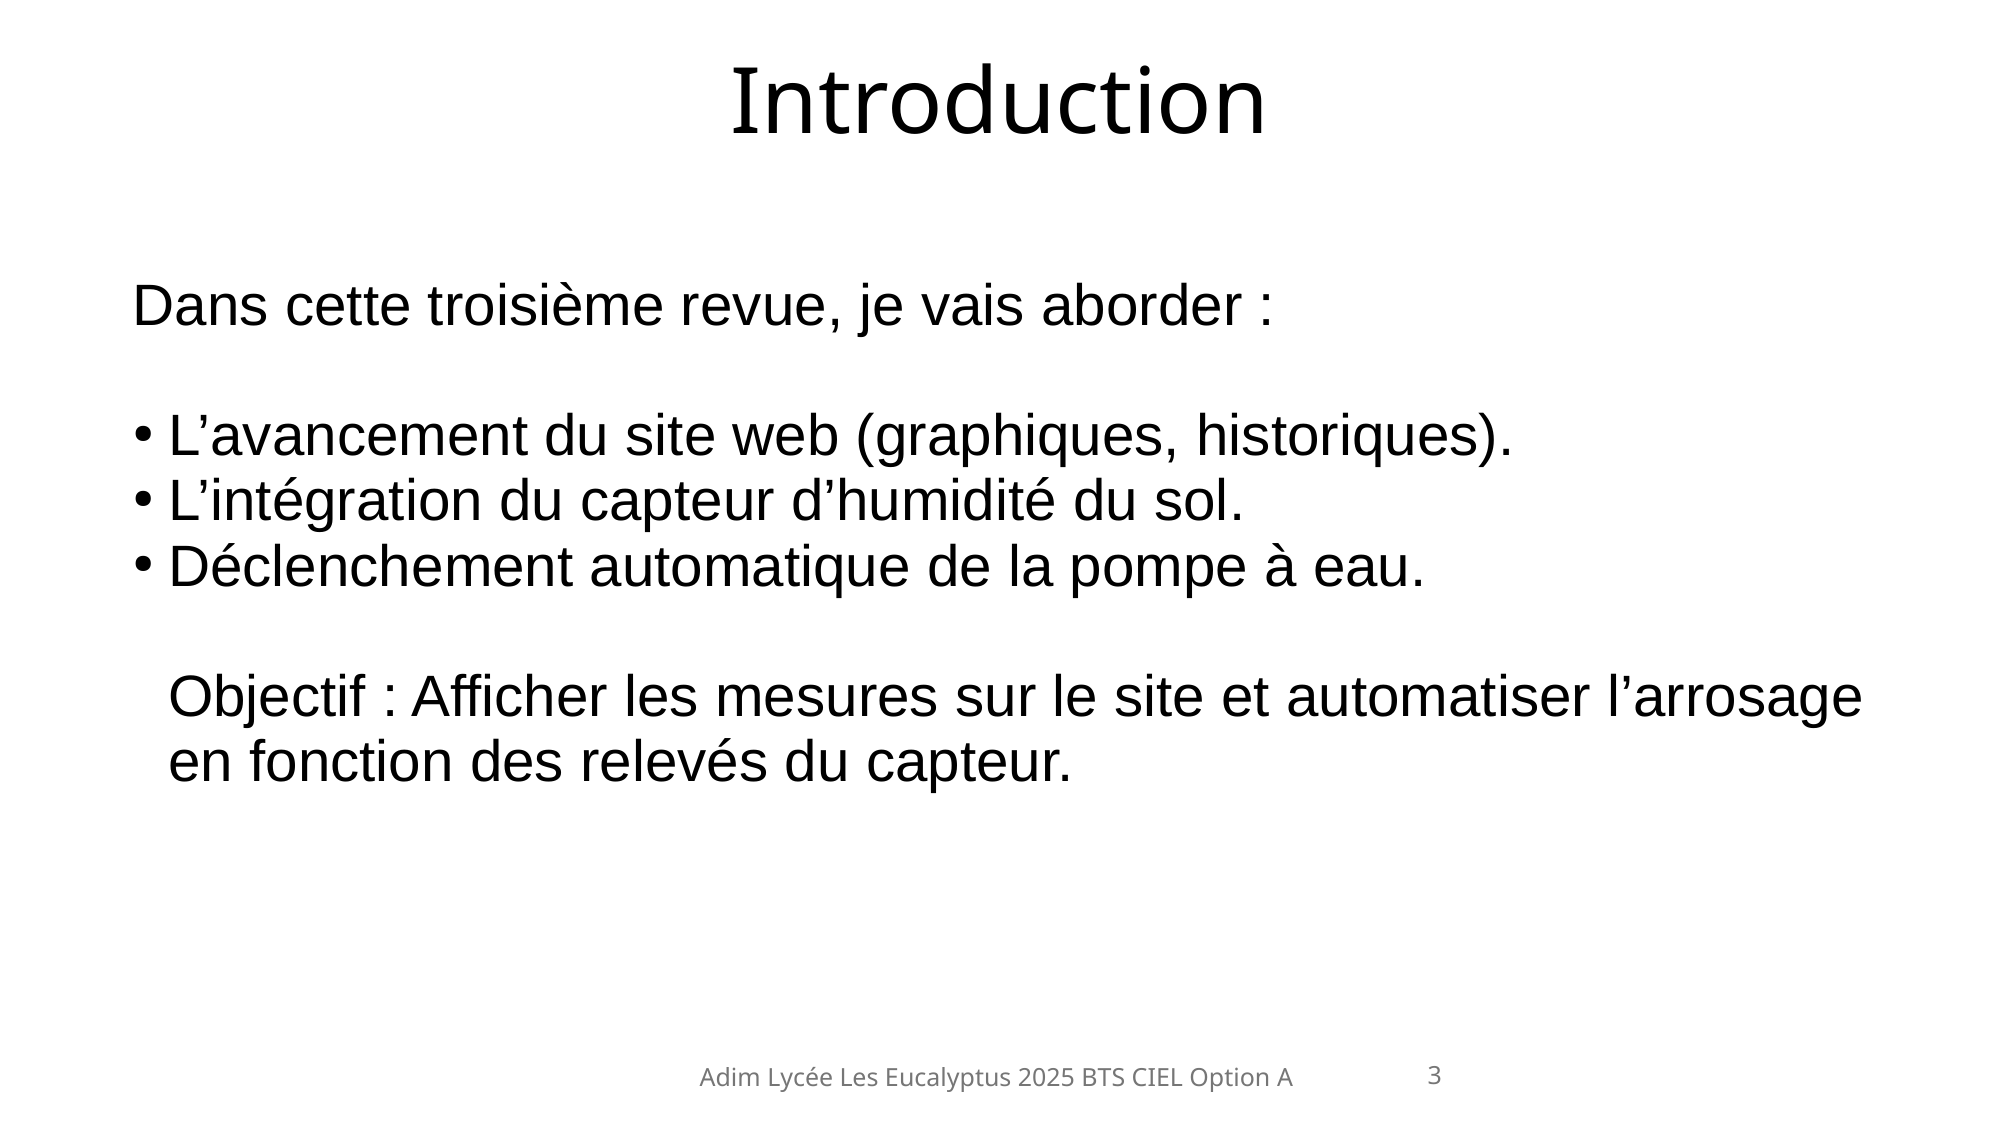

# Introduction
Dans cette troisième revue, je vais aborder :
L’avancement du site web (graphiques, historiques).
L’intégration du capteur d’humidité du sol.
Déclenchement automatique de la pompe à eau.
Objectif : Afficher les mesures sur le site et automatiser l’arrosage en fonction des relevés du capteur.
Adim Lycée Les Eucalyptus 2025 BTS CIEL Option A